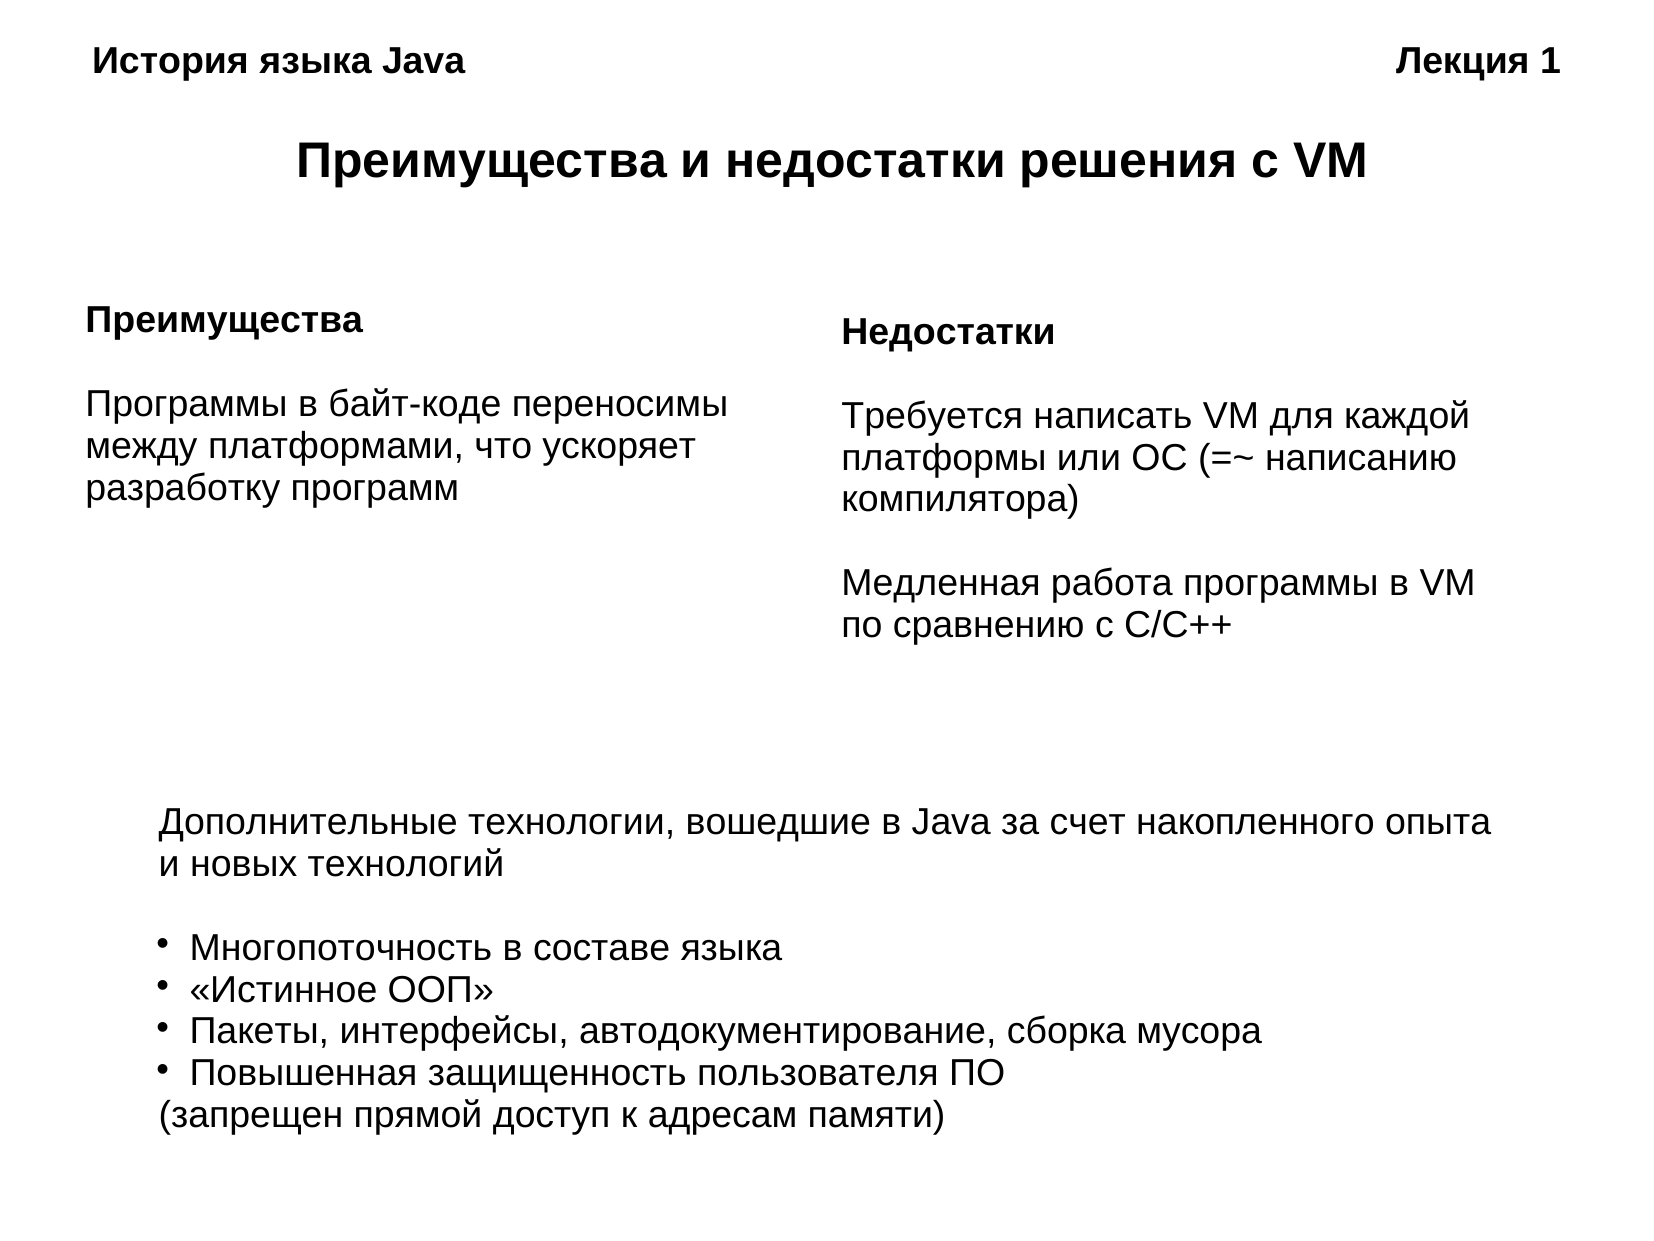

# История языка Java								Лекция 1
Преимущества и недостатки решения с VM
Преимущества
Программы в байт-коде переносимы
между платформами, что ускоряет
разработку программ
Недостатки
Требуется написать VM для каждой платформы или ОС (=~ написанию компилятора)
Медленная работа программы в VM по сравнению с C/C++
Дополнительные технологии, вошедшие в Java за счет накопленного опыта
и новых технологий
Многопоточность в составе языка
«Истинное ООП»
Пакеты, интерфейсы, автодокументирование, сборка мусора
Повышенная защищенность пользователя ПО
(запрещен прямой доступ к адресам памяти)